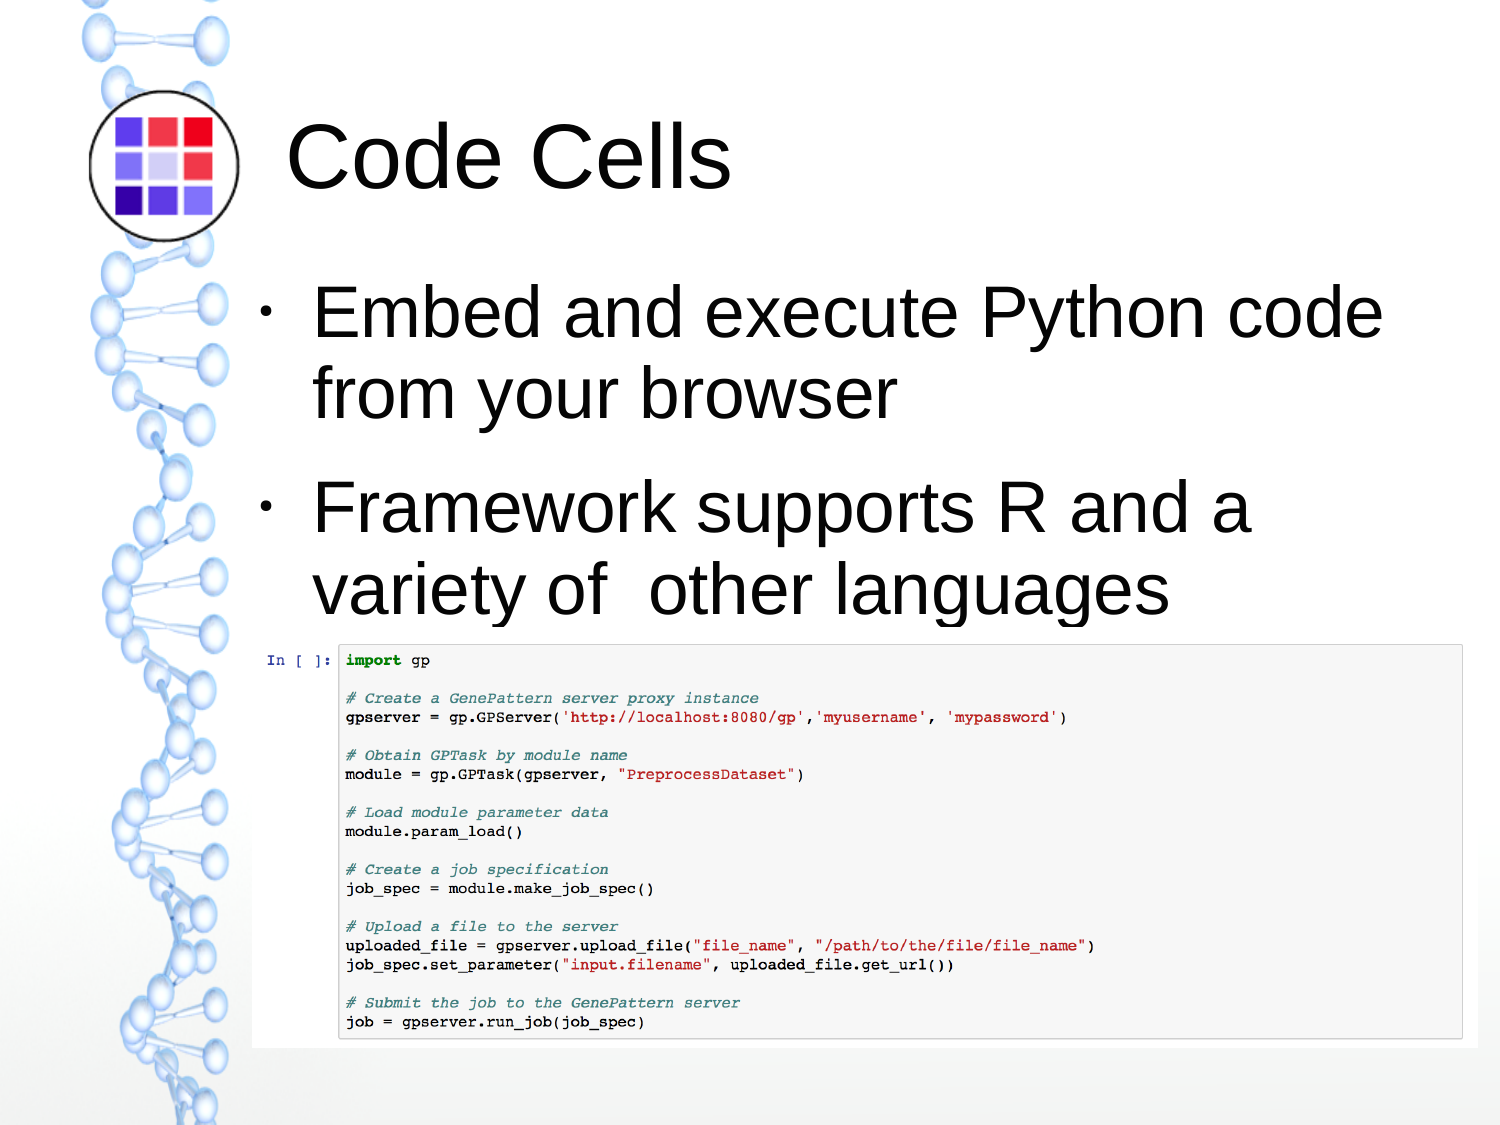

# Code Cells
Embed and execute Python code from your browser
Framework supports R and a variety of other languages